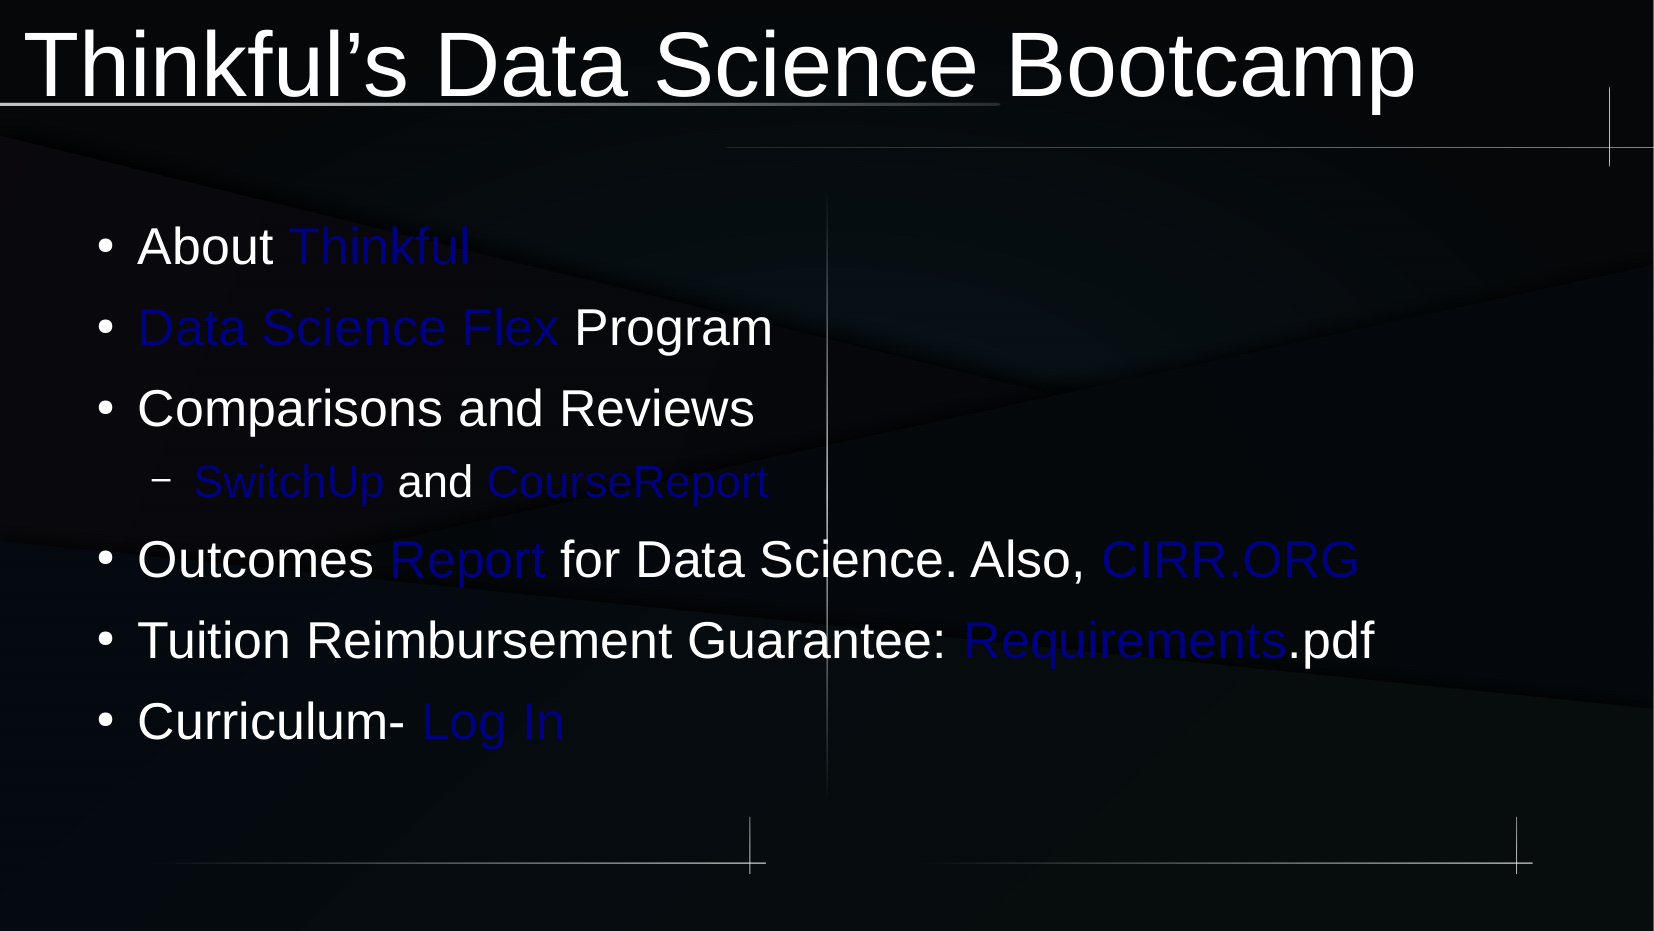

# Thinkful’s Data Science Bootcamp
About Thinkful
Data Science Flex Program
Comparisons and Reviews
SwitchUp and CourseReport
Outcomes Report for Data Science. Also, CIRR.ORG
Tuition Reimbursement Guarantee: Requirements.pdf
Curriculum- Log In